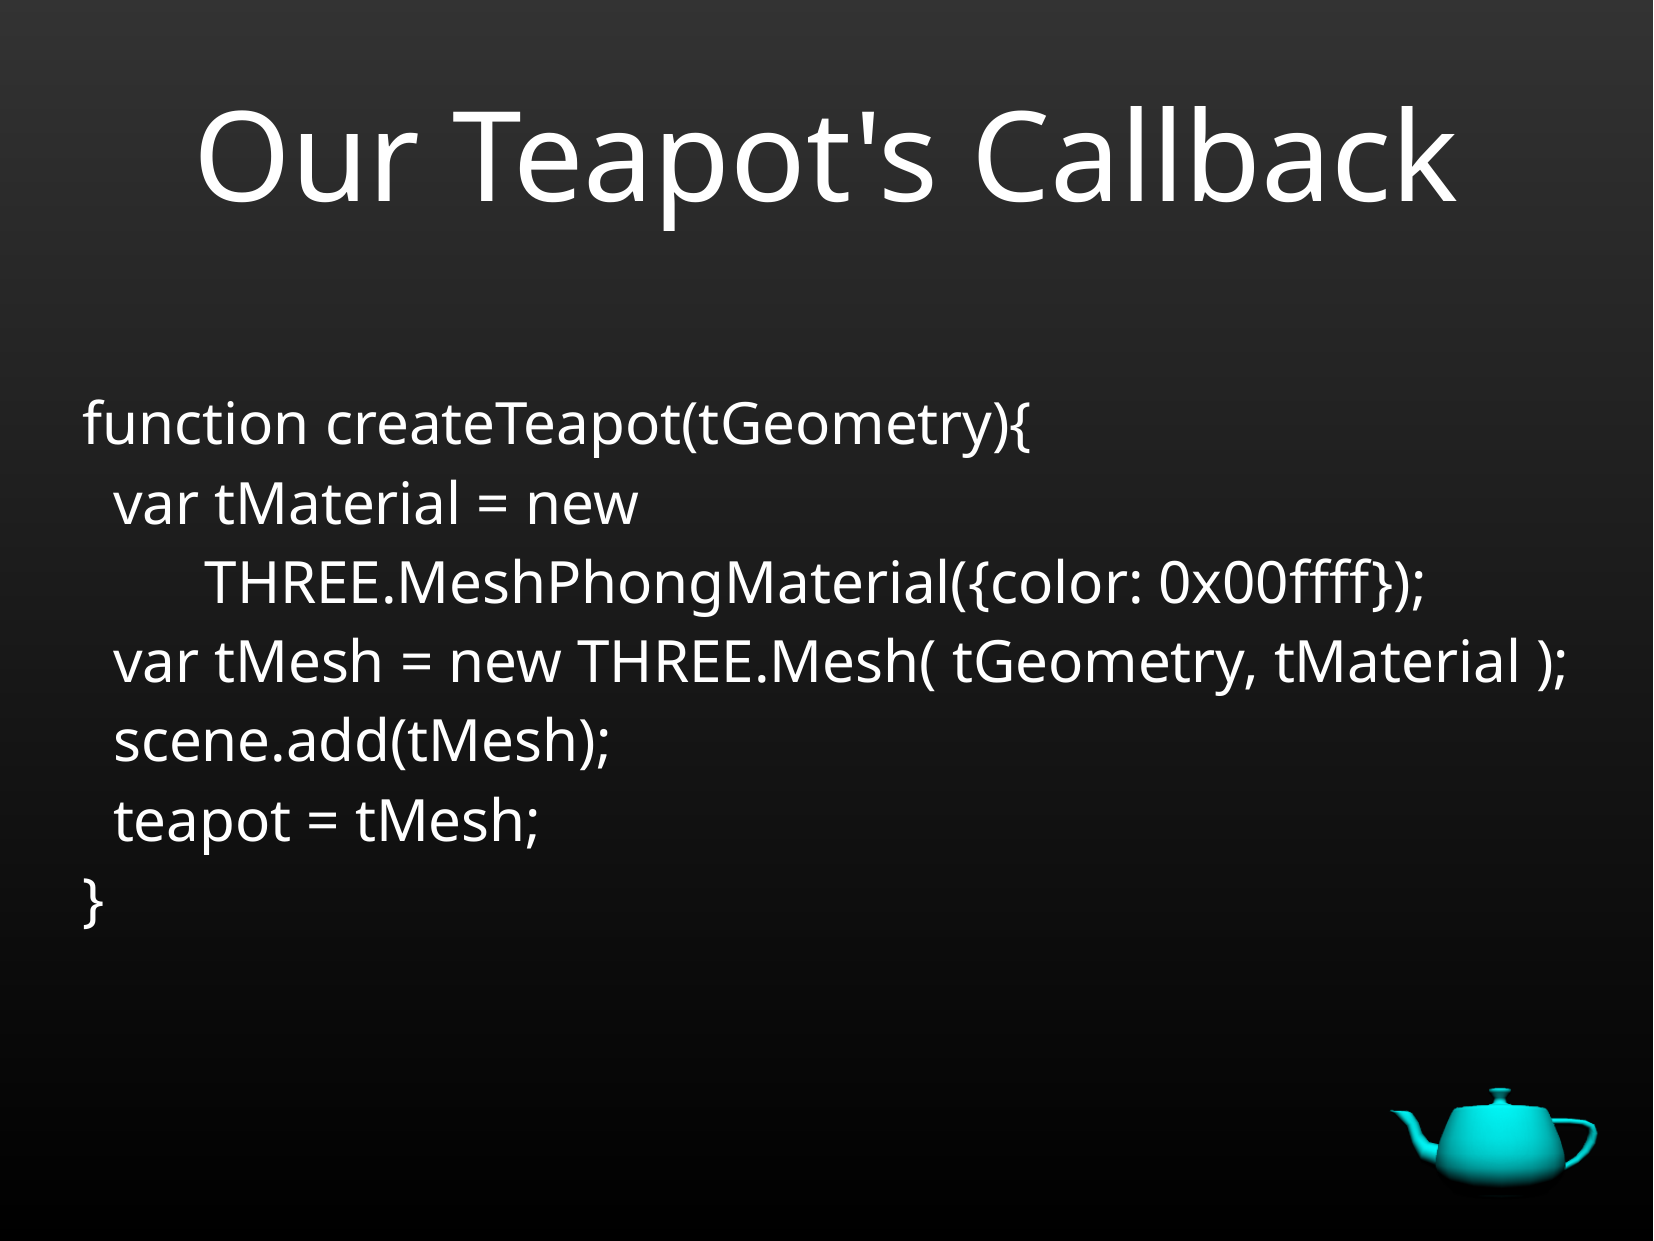

# Our Teapot's Callback
function createTeapot(tGeometry){
 var tMaterial = new
 THREE.MeshPhongMaterial({color: 0x00ffff});
 var tMesh = new THREE.Mesh( tGeometry, tMaterial );
 scene.add(tMesh);
 teapot = tMesh;
}